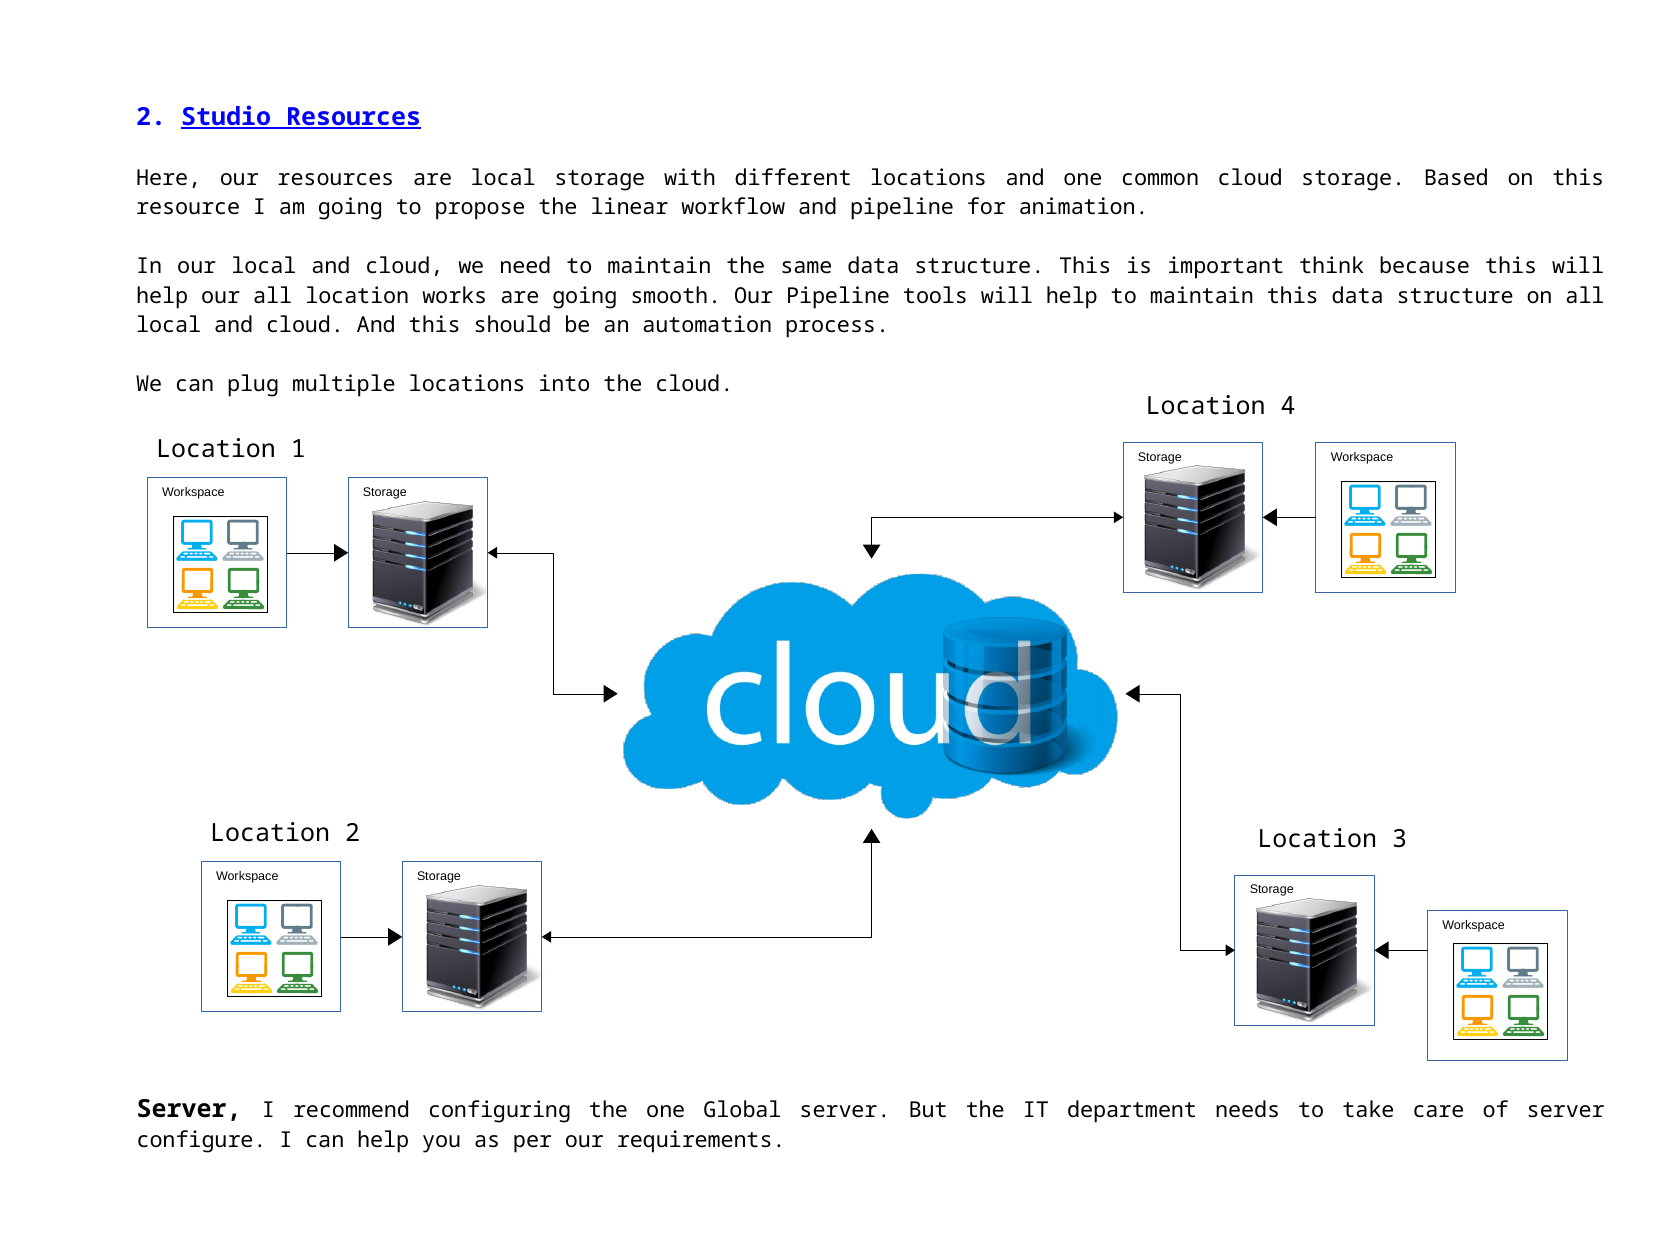

2. Studio Resources
Here, our resources are local storage with different locations and one common cloud storage. Based on this resource I am going to propose the linear workflow and pipeline for animation.
In our local and cloud, we need to maintain the same data structure. This is important think because this will help our all location works are going smooth. Our Pipeline tools will help to maintain this data structure on all local and cloud. And this should be an automation process.
We can plug multiple locations into the cloud.
Location 4
Location 1
Storage
Workspace
Workspace
Storage
Location 2
Location 3
Workspace
Storage
Storage
Workspace
Server, I recommend configuring the one Global server. But the IT department needs to take care of server configure. I can help you as per our requirements.